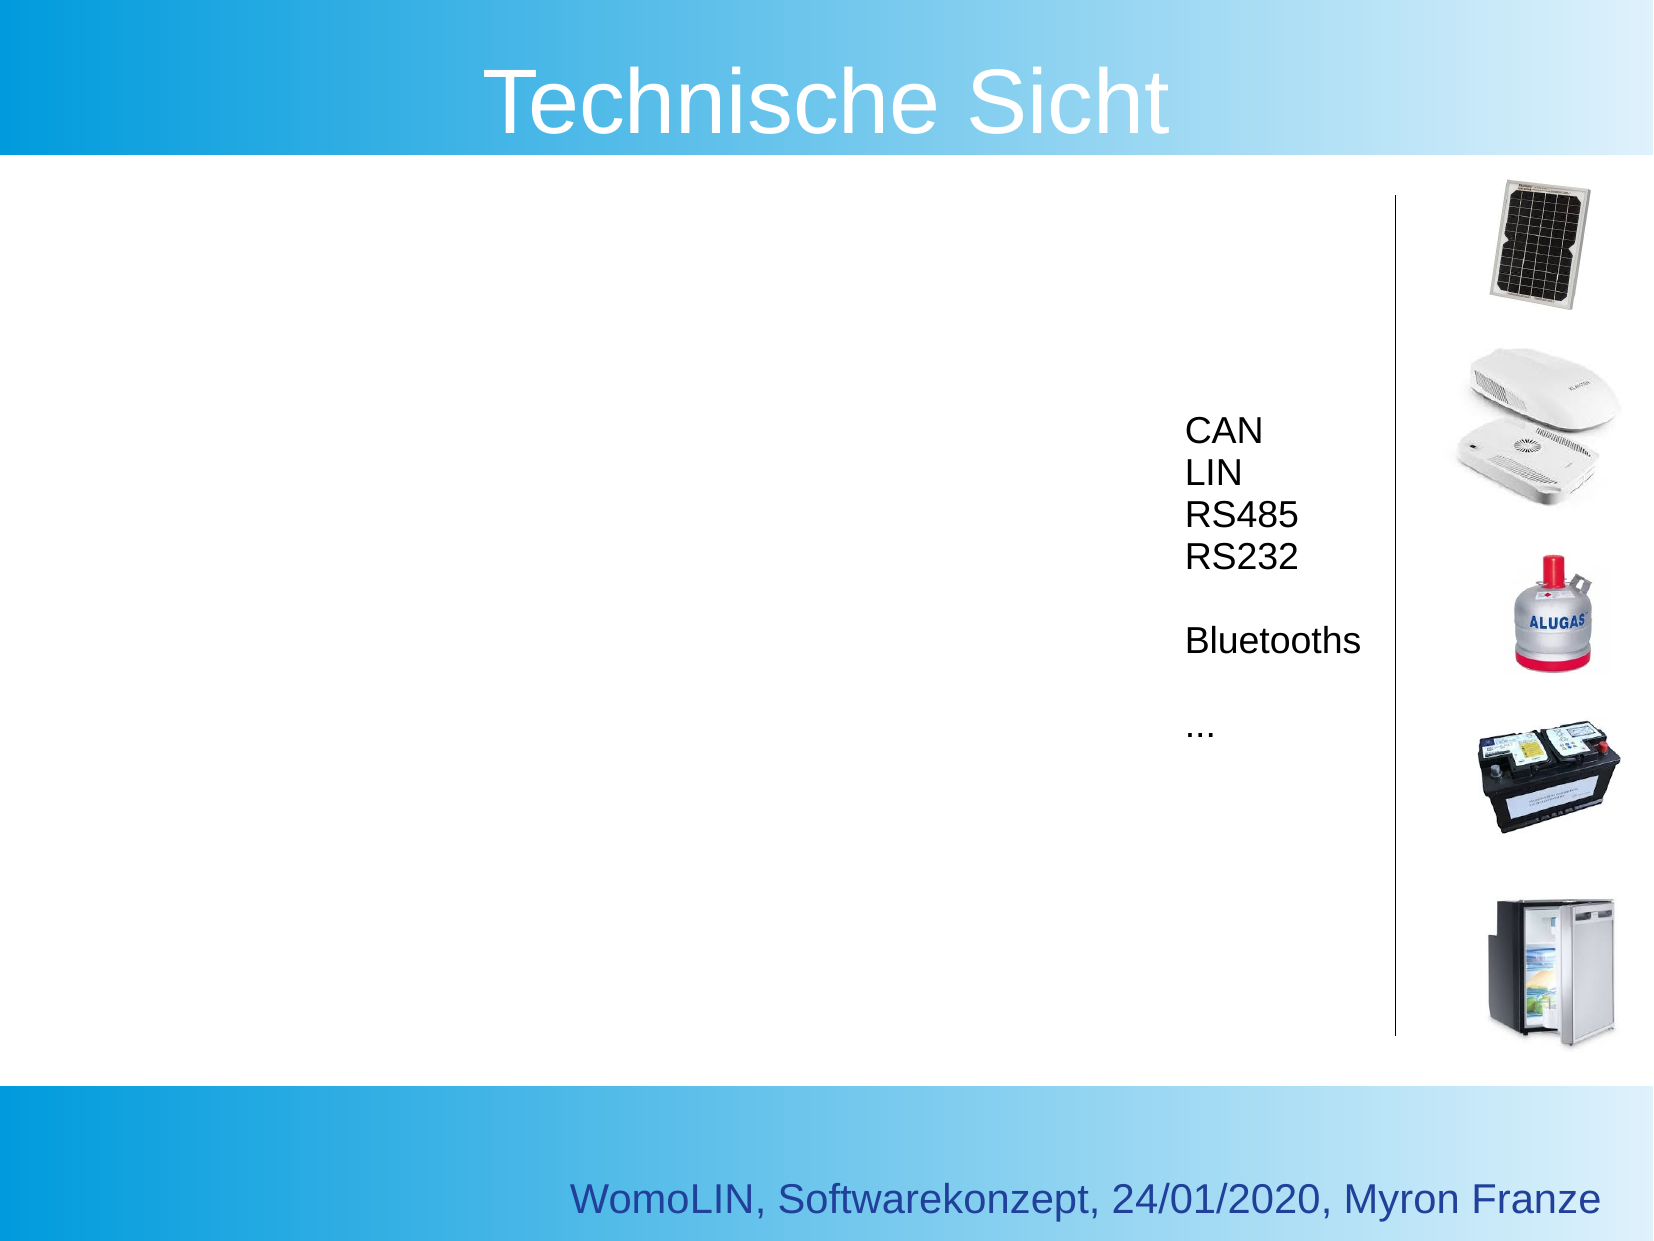

# Technische Sicht
CAN
LIN
RS485
RS232
Bluetooths
...
WomoLIN, Softwarekonzept, 24/01/2020, Myron Franze